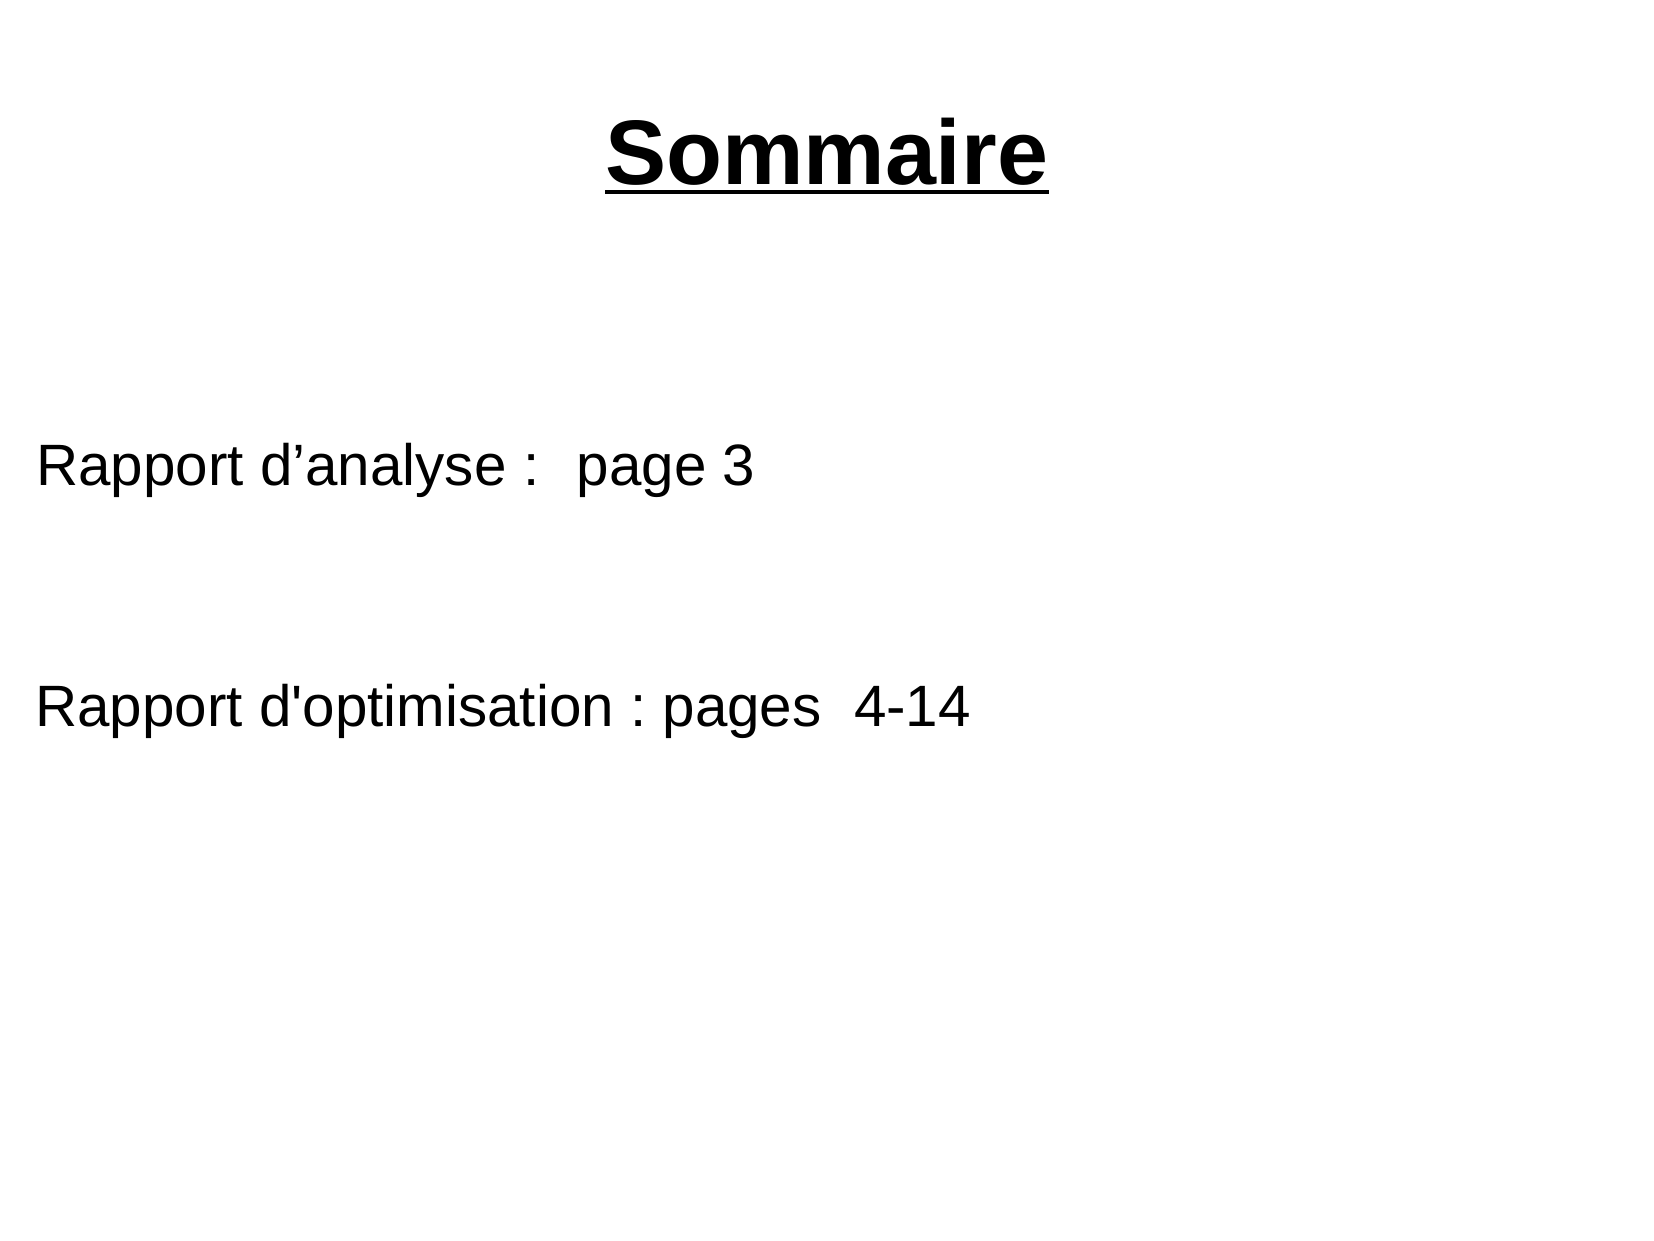

# Sommaire
Rapport d’analyse : page 3
Rapport d'optimisation : pages 4-14